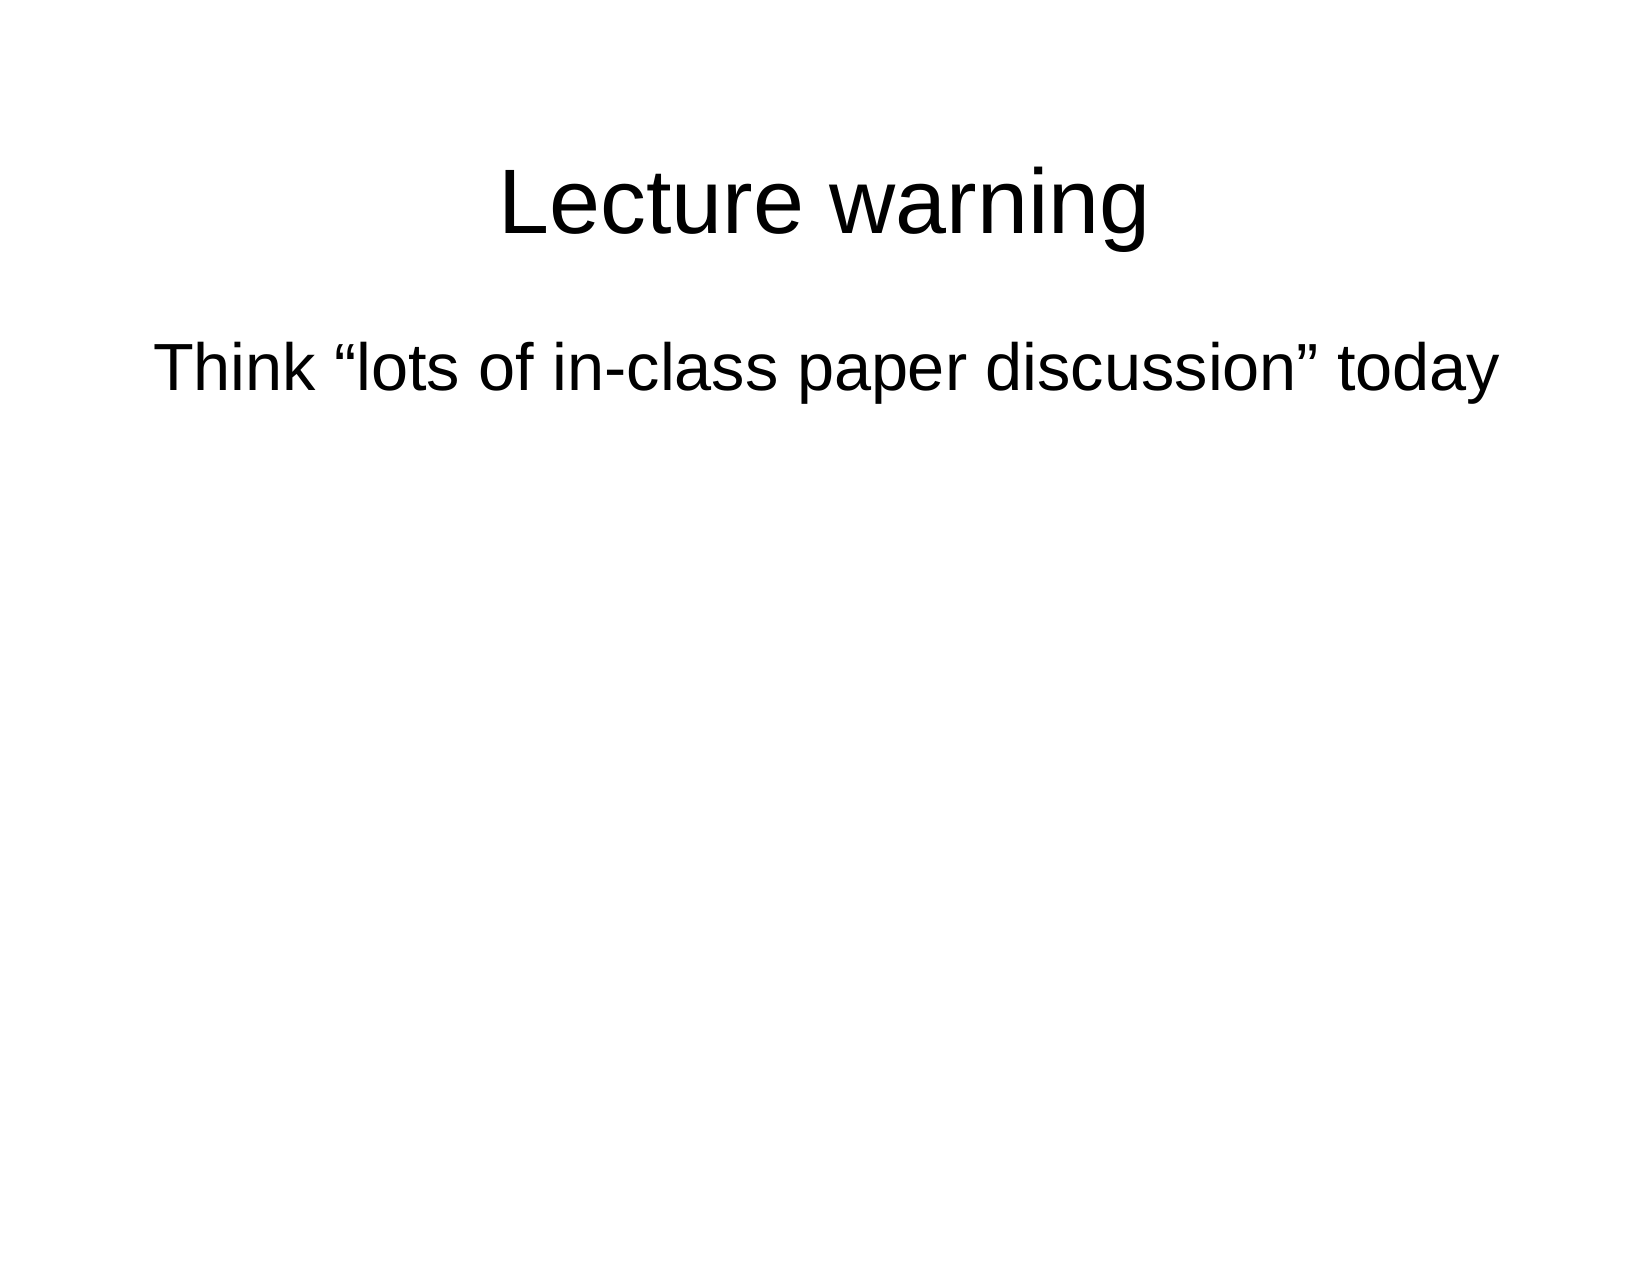

# Lecture warning
Think “lots of in-class paper discussion” today